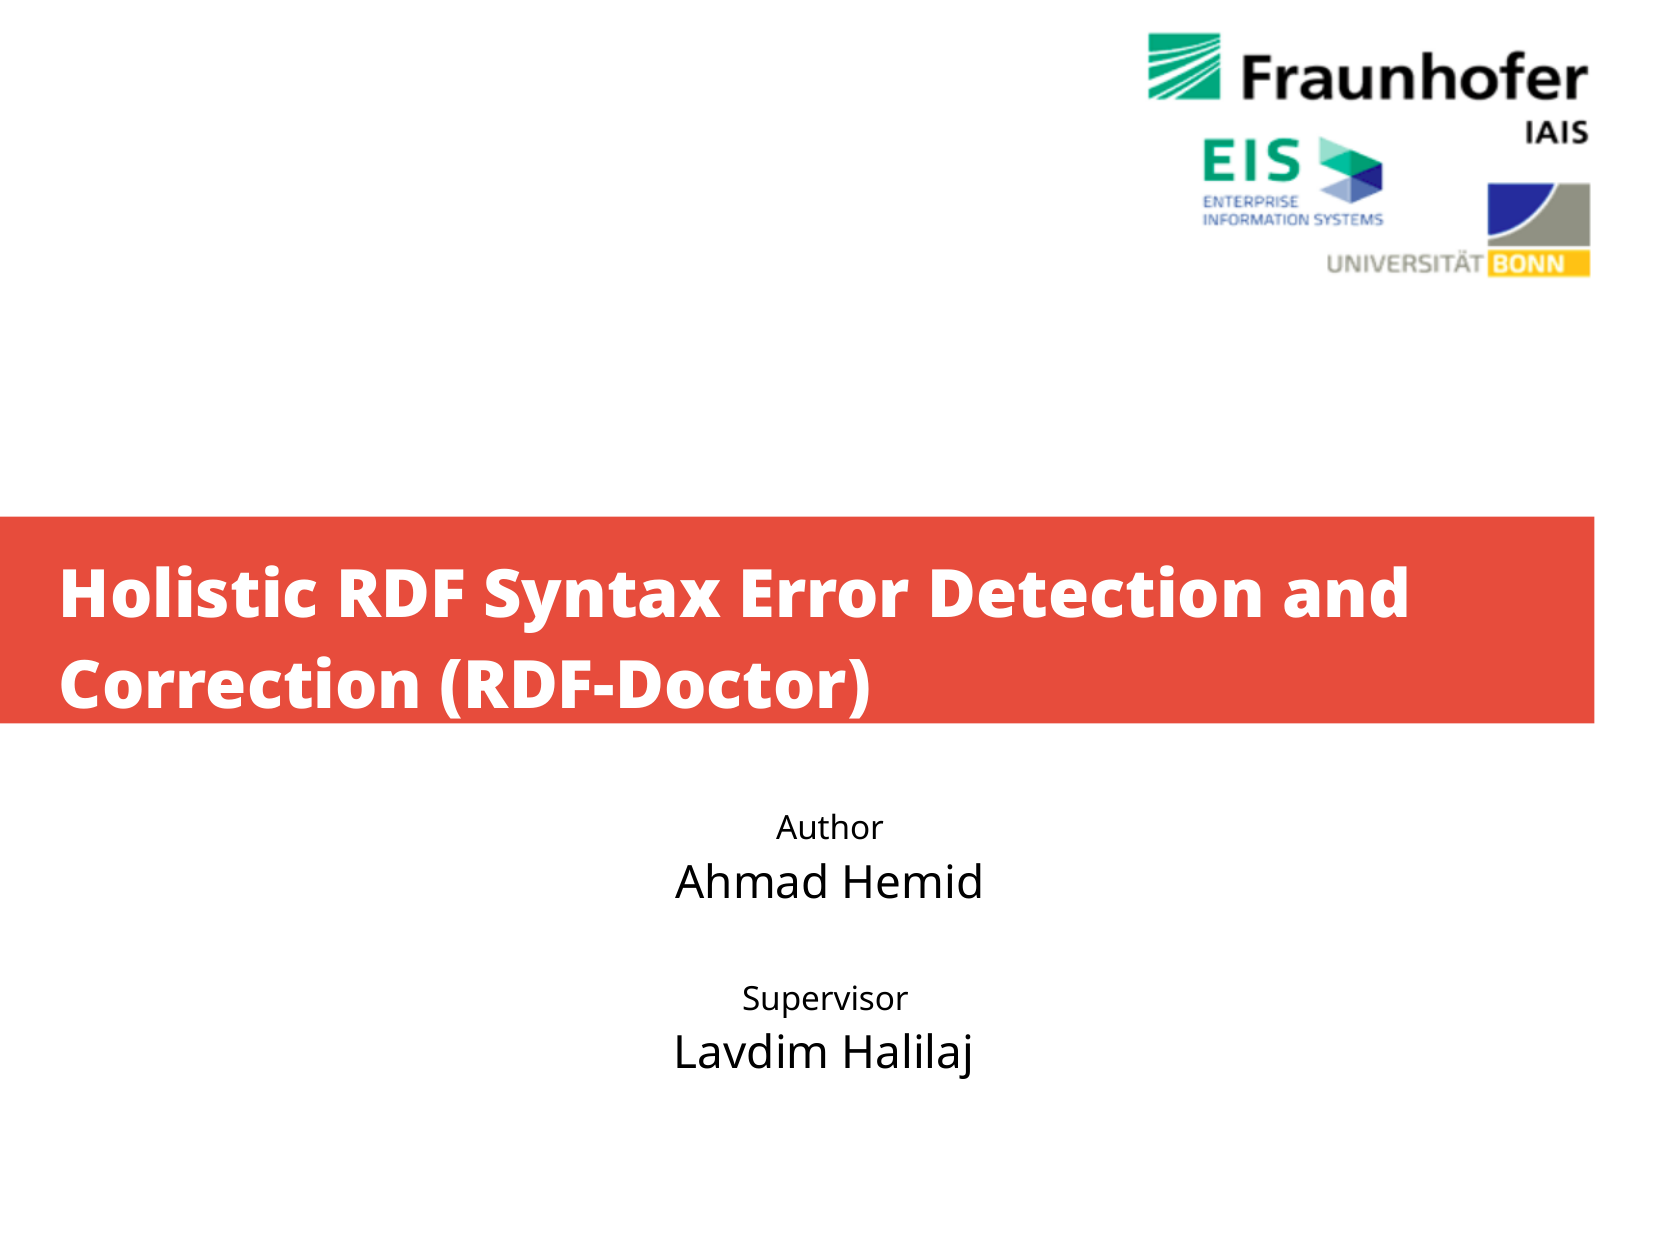

# Holistic RDF Syntax Error Detection and Correction (RDF-Doctor)
Author
Ahmad Hemid
Supervisor
Lavdim Halilaj